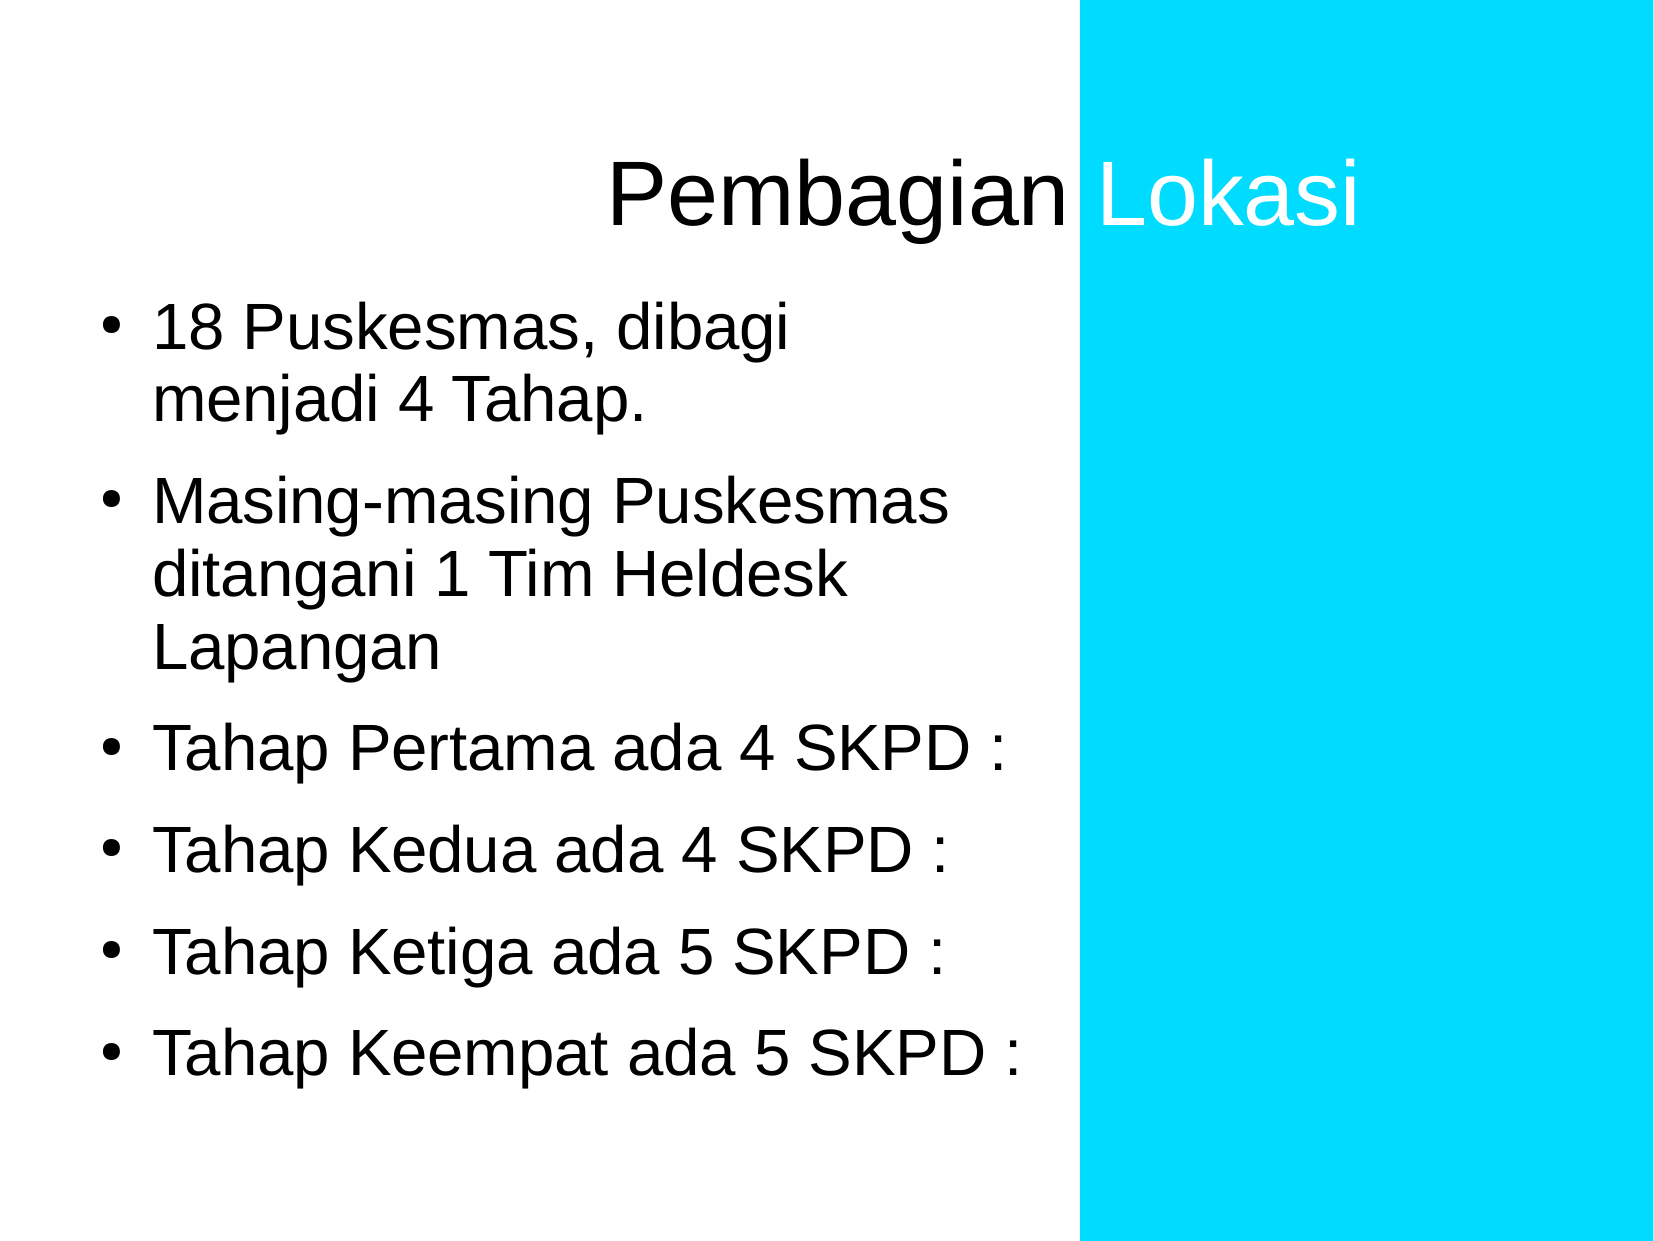

# Pembagian Lokasi
18 Puskesmas, dibagi menjadi 4 Tahap.
Masing-masing Puskesmas ditangani 1 Tim Heldesk Lapangan
Tahap Pertama ada 4 SKPD :
Tahap Kedua ada 4 SKPD :
Tahap Ketiga ada 5 SKPD :
Tahap Keempat ada 5 SKPD :